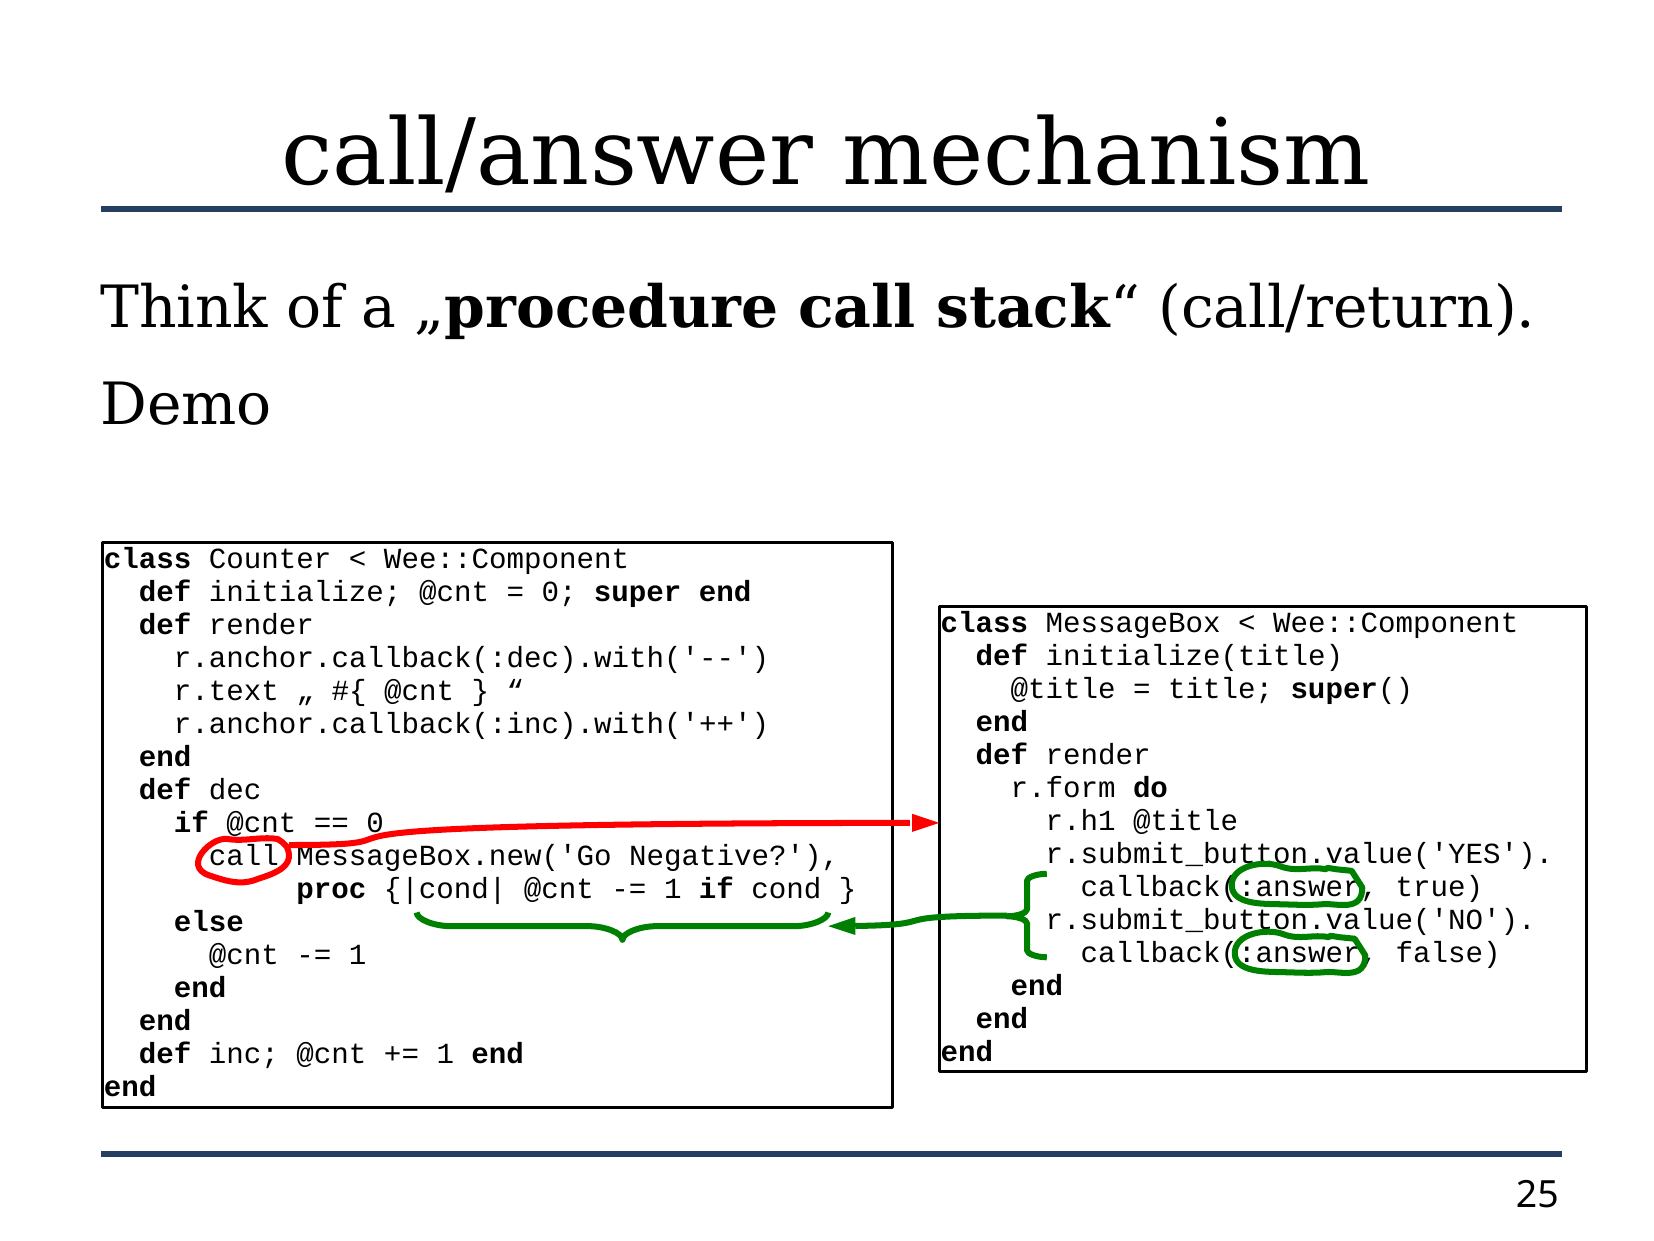

# call/answer mechanism
Think of a „procedure call stack“ (call/return).
Demo
class Counter < Wee::Component
 def initialize; @cnt = 0; super end
 def render
 r.anchor.callback(:dec).with('--')
 r.text „ #{ @cnt } “
 r.anchor.callback(:inc).with('++')
 end
 def dec
 if @cnt == 0
 call MessageBox.new('Go Negative?'),
 proc {|cond| @cnt -= 1 if cond }
 else
 @cnt -= 1
 end
 end
 def inc; @cnt += 1 end
end
class MessageBox < Wee::Component
 def initialize(title)
 @title = title; super()
 end
 def render
 r.form do
 r.h1 @title
 r.submit_button.value('YES').
 callback(:answer, true)
 r.submit_button.value('NO').
 callback(:answer, false)
 end
 end
end